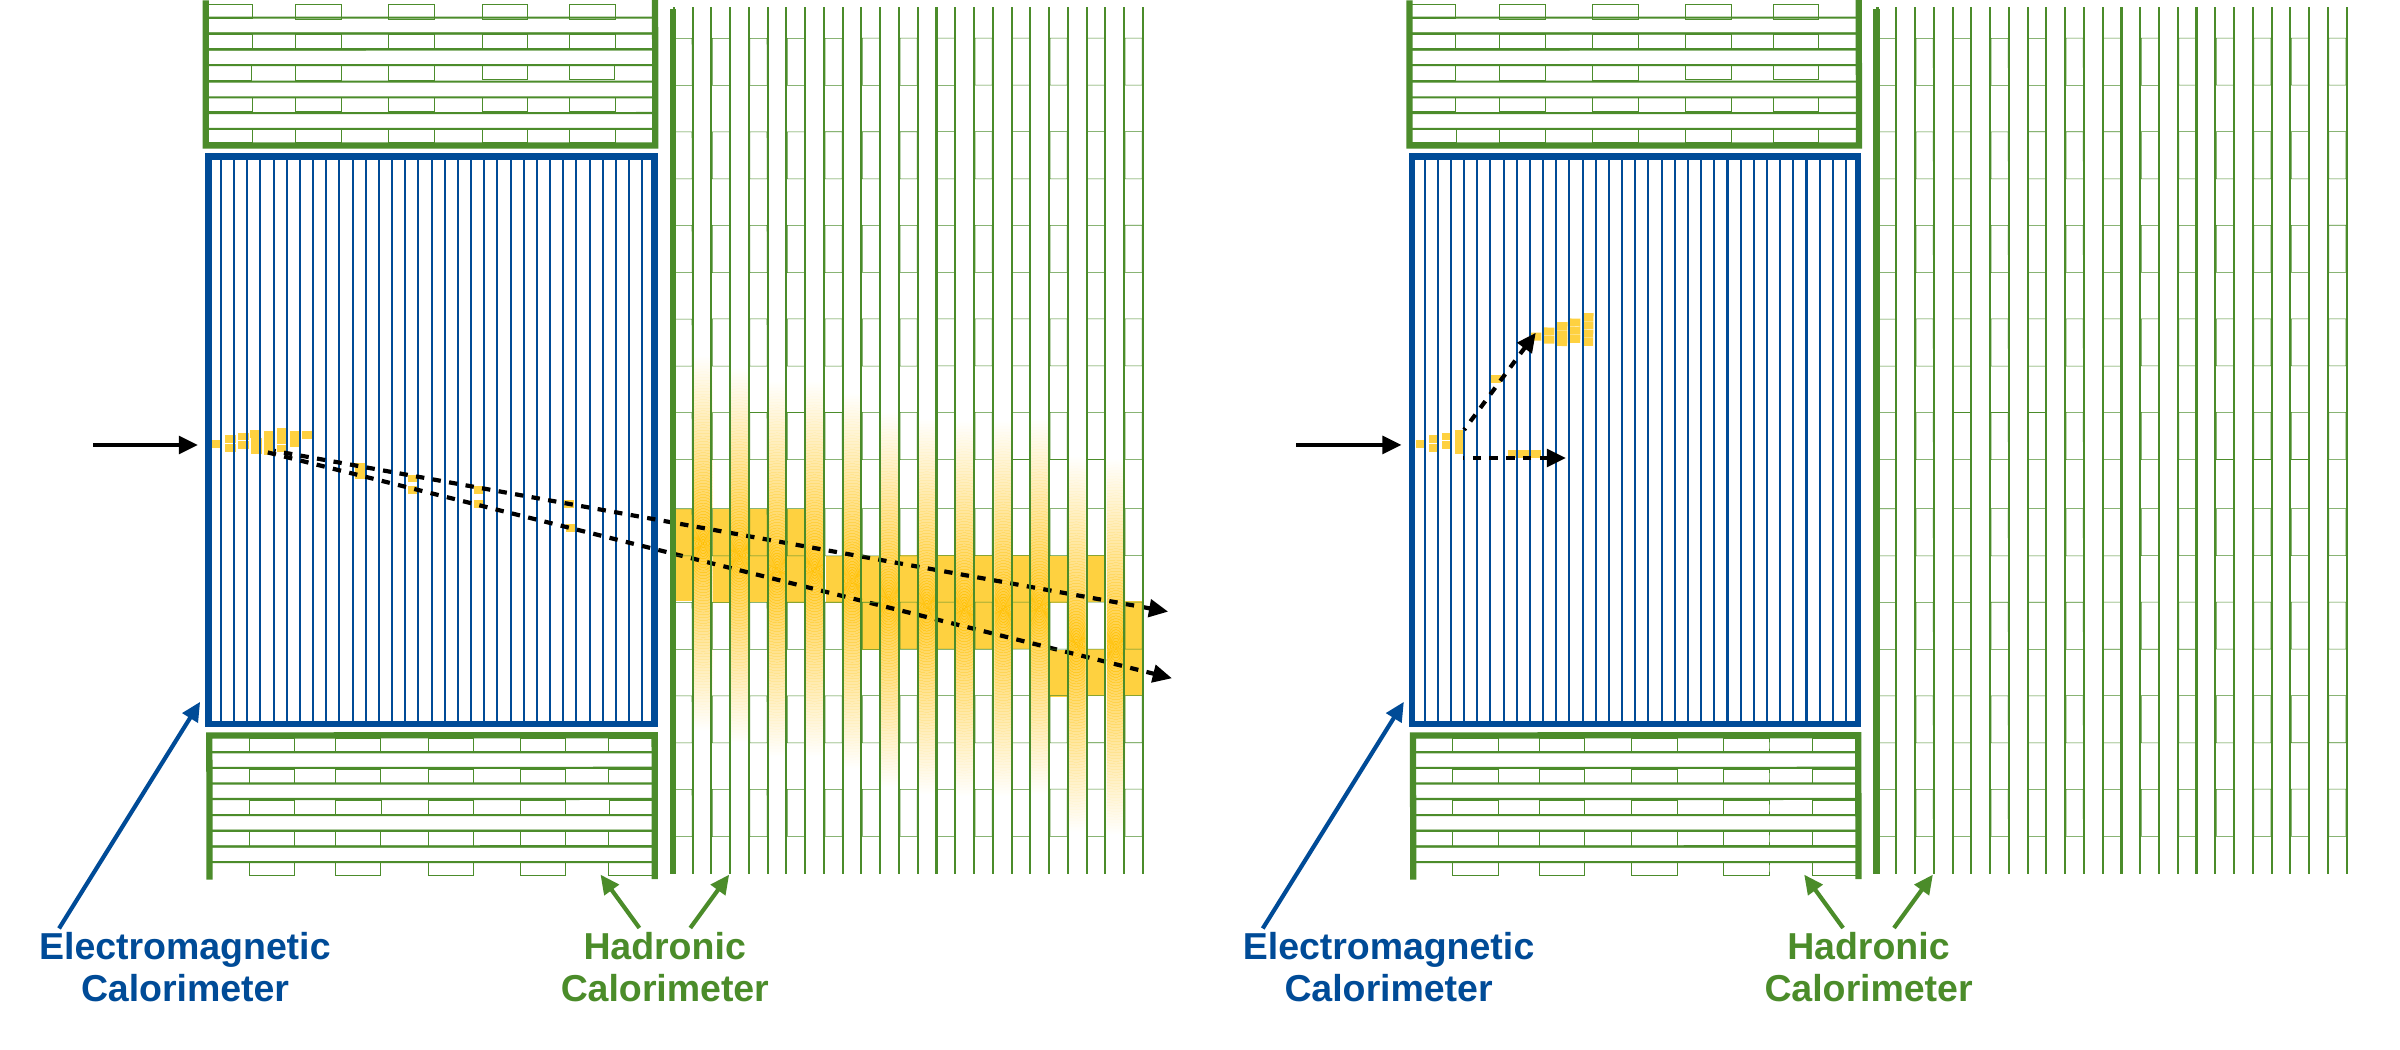

Electromagnetic
Calorimeter
Hadronic Calorimeter
Electromagnetic
Calorimeter
Hadronic Calorimeter